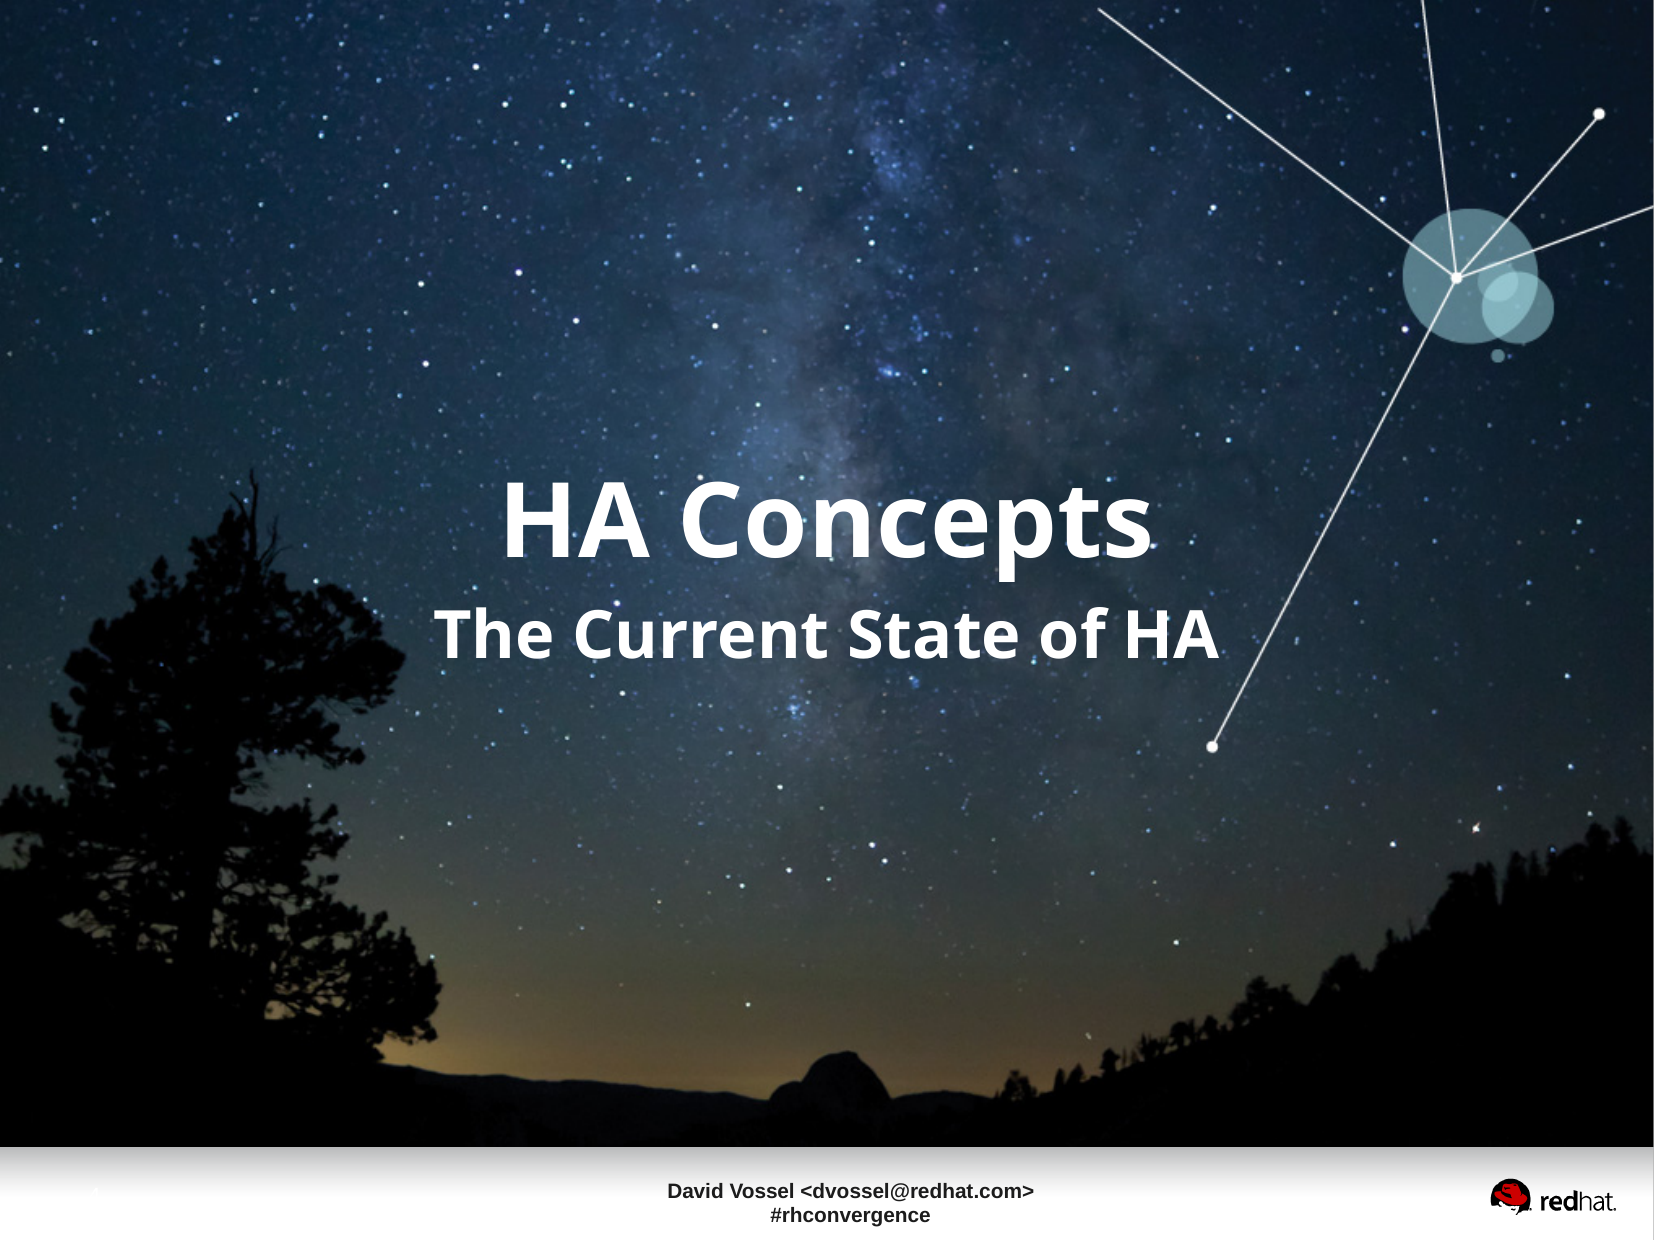

# HA Concepts The Current State of HA